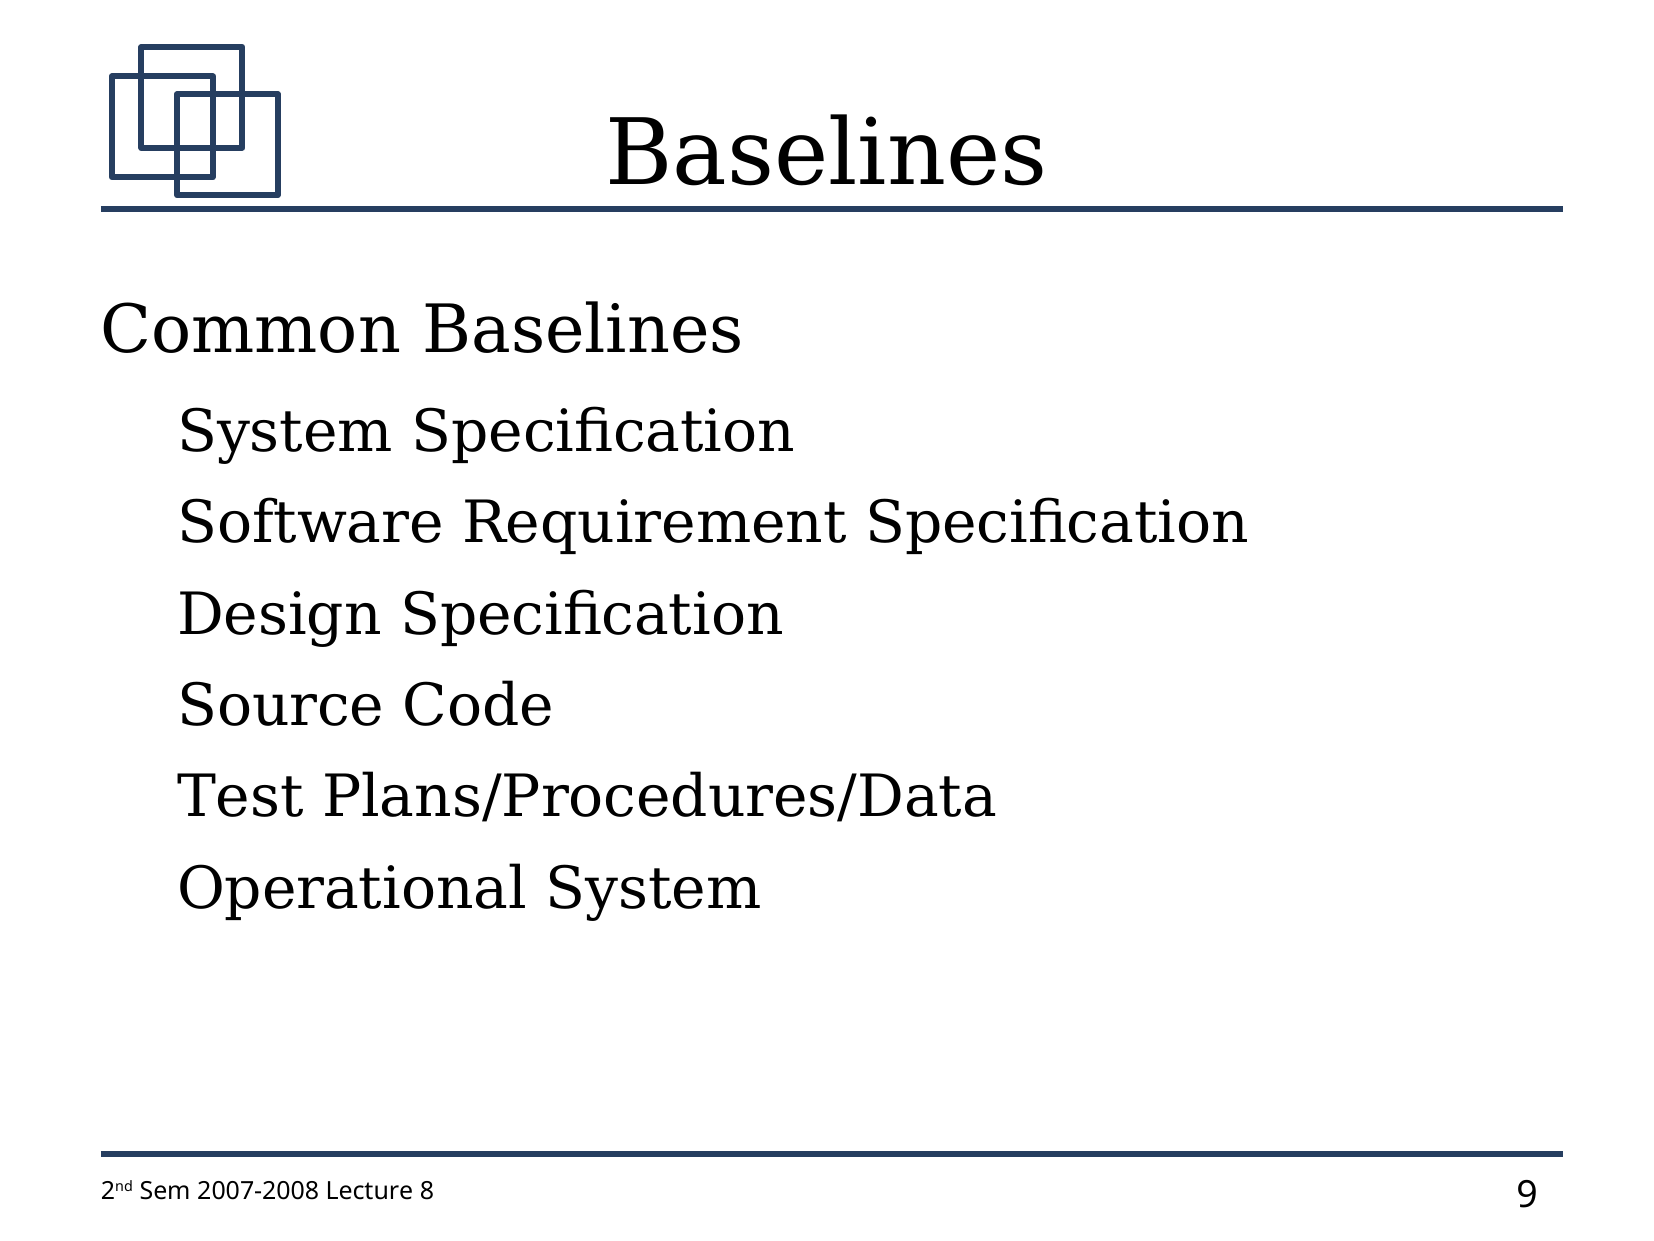

# Baselines
Common Baselines
System Specification
Software Requirement Specification
Design Specification
Source Code
Test Plans/Procedures/Data
Operational System